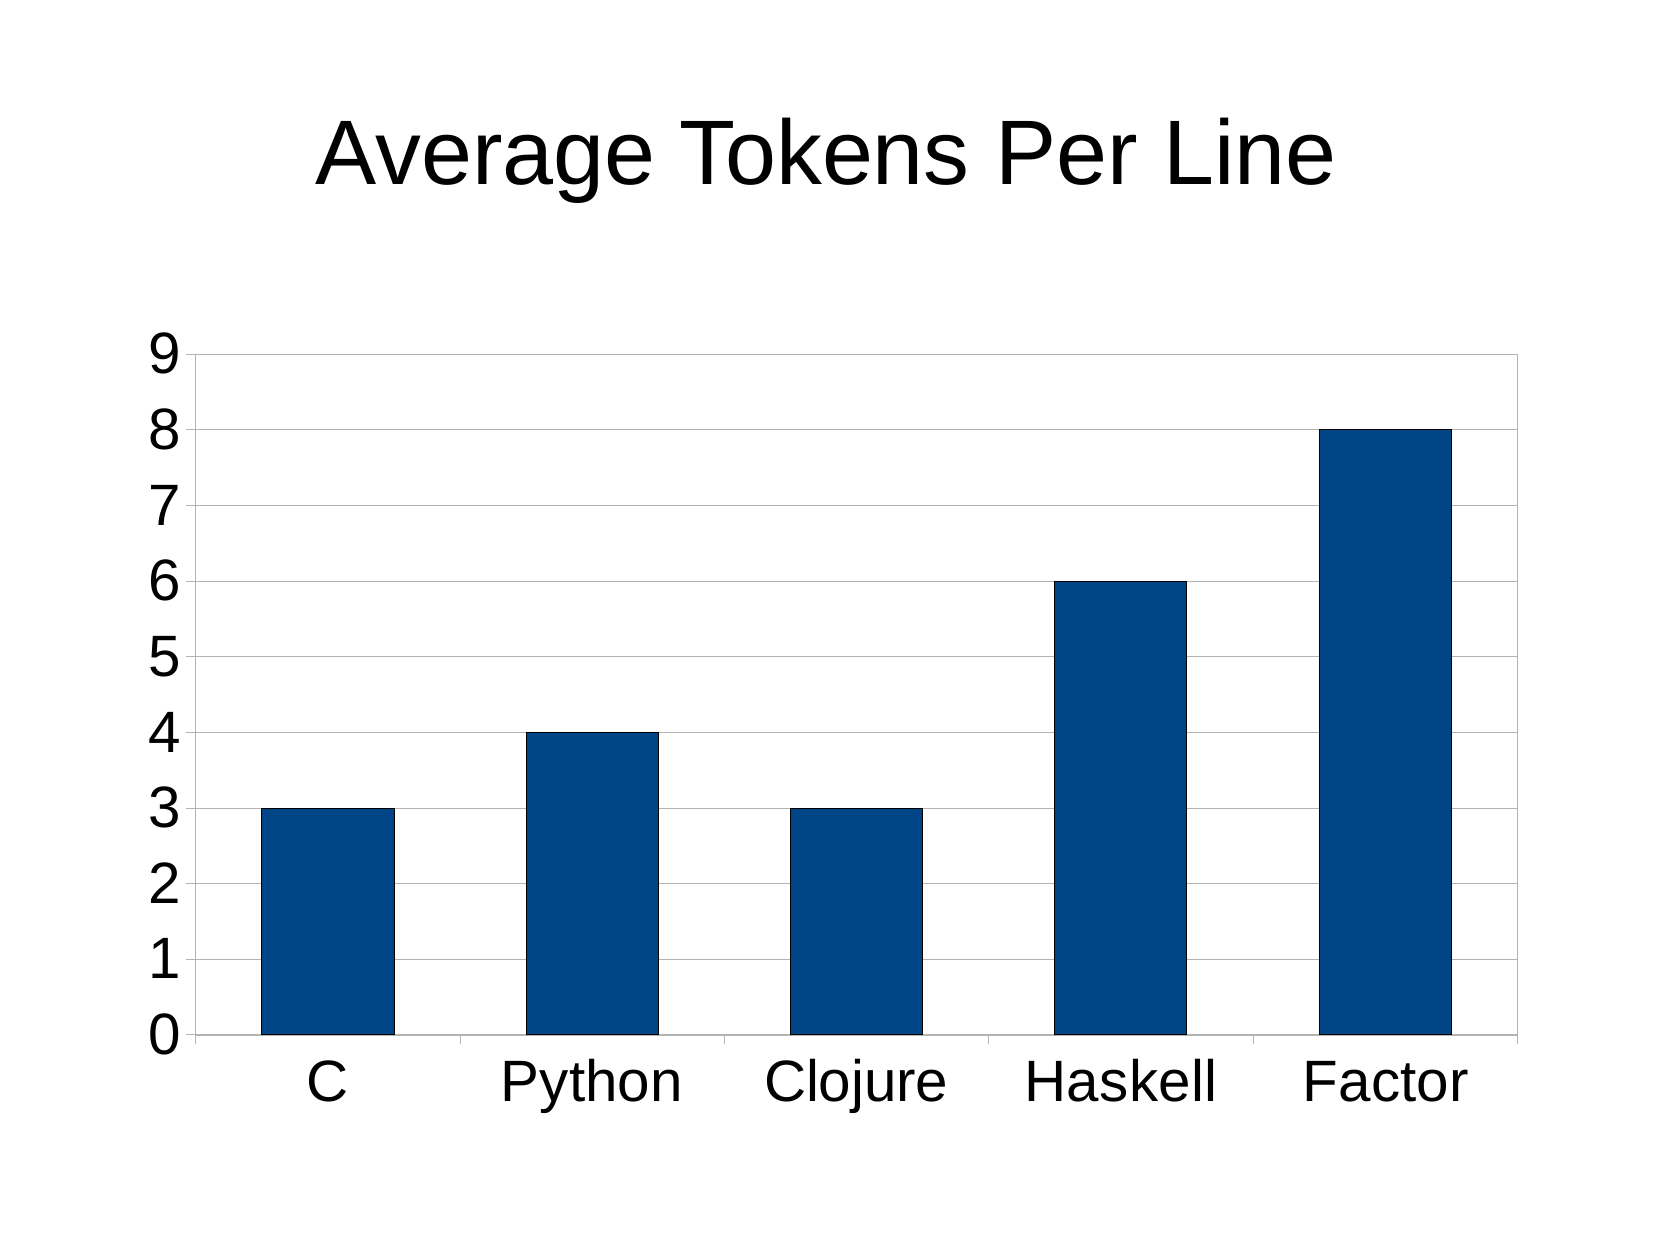

# Average Tokens Per Line
### Chart
| Category | |
|---|---|
| C | 3.0 |
| Python | 4.0 |
| Clojure | 3.0 |
| Haskell | 6.0 |
| Factor | 8.0 |